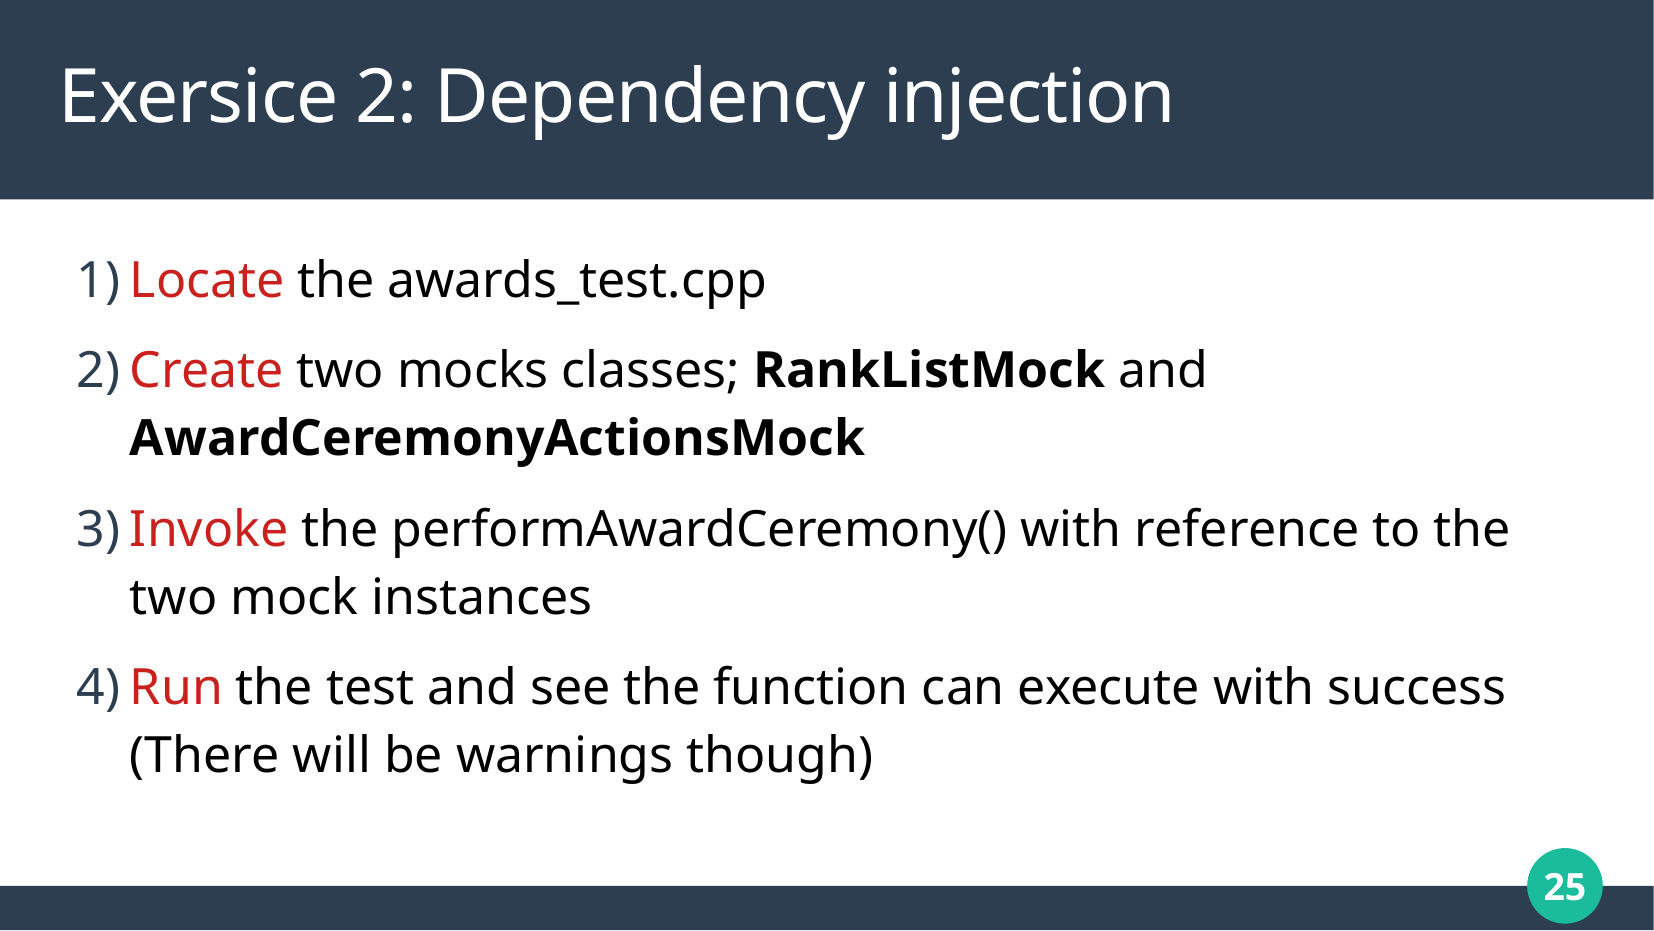

# Exersice 2: Dependency injection
Locate the awards_test.cpp
Create two mocks classes; RankListMock and AwardCeremonyActionsMock
Invoke the performAwardCeremony() with reference to the two mock instances
Run the test and see the function can execute with success (There will be warnings though)